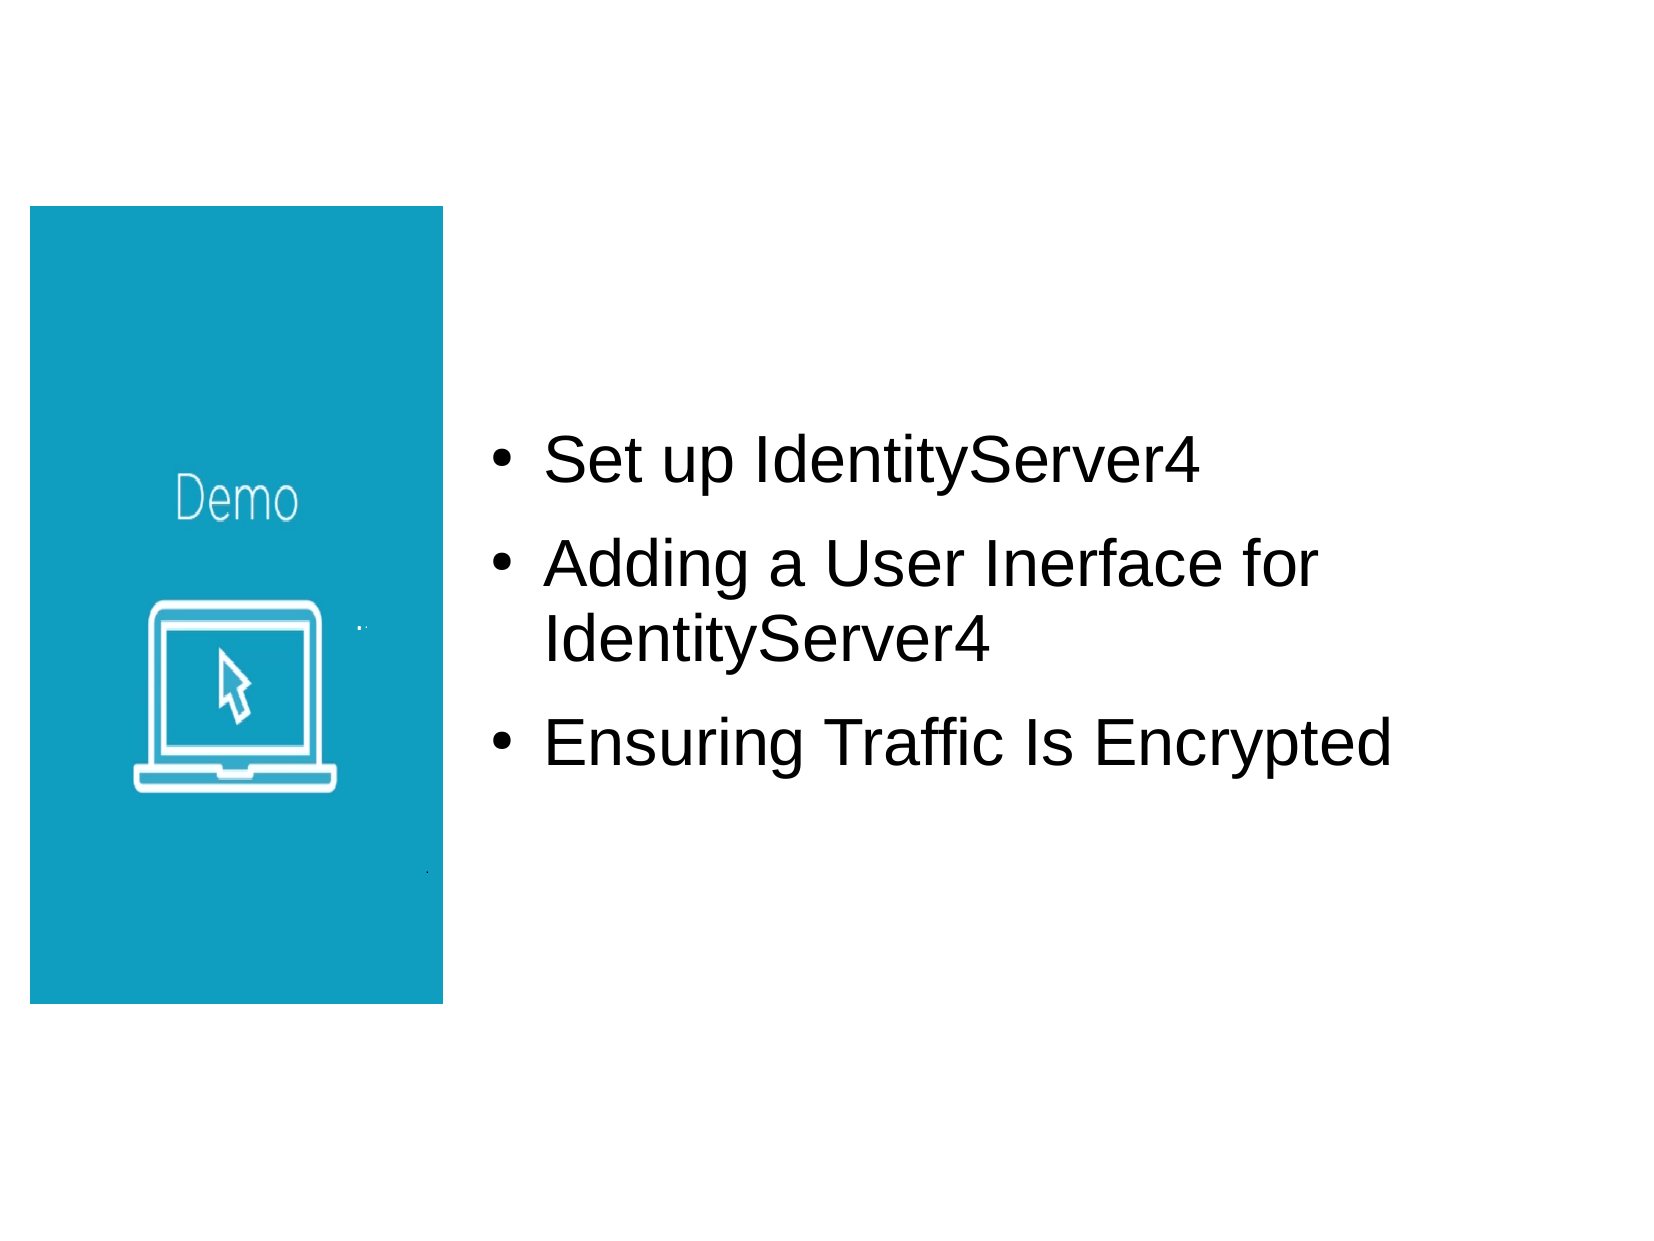

# Set up IdentityServer4
Adding a User Inerface for IdentityServer4
Ensuring Traffic Is Encrypted